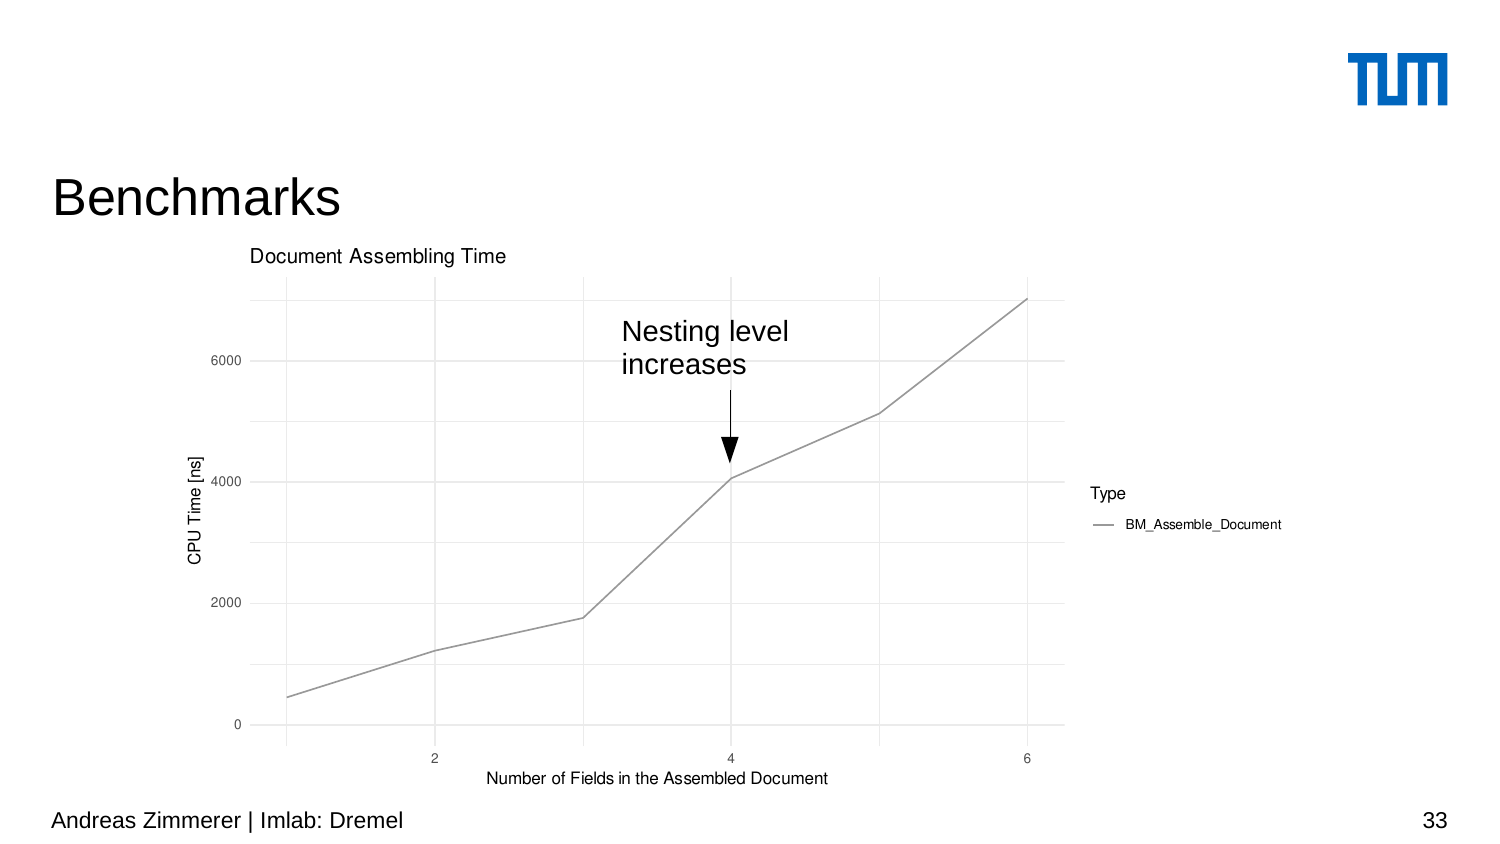

# Benchmarks
Nesting level increases
Andreas Zimmerer | Imlab: Dremel